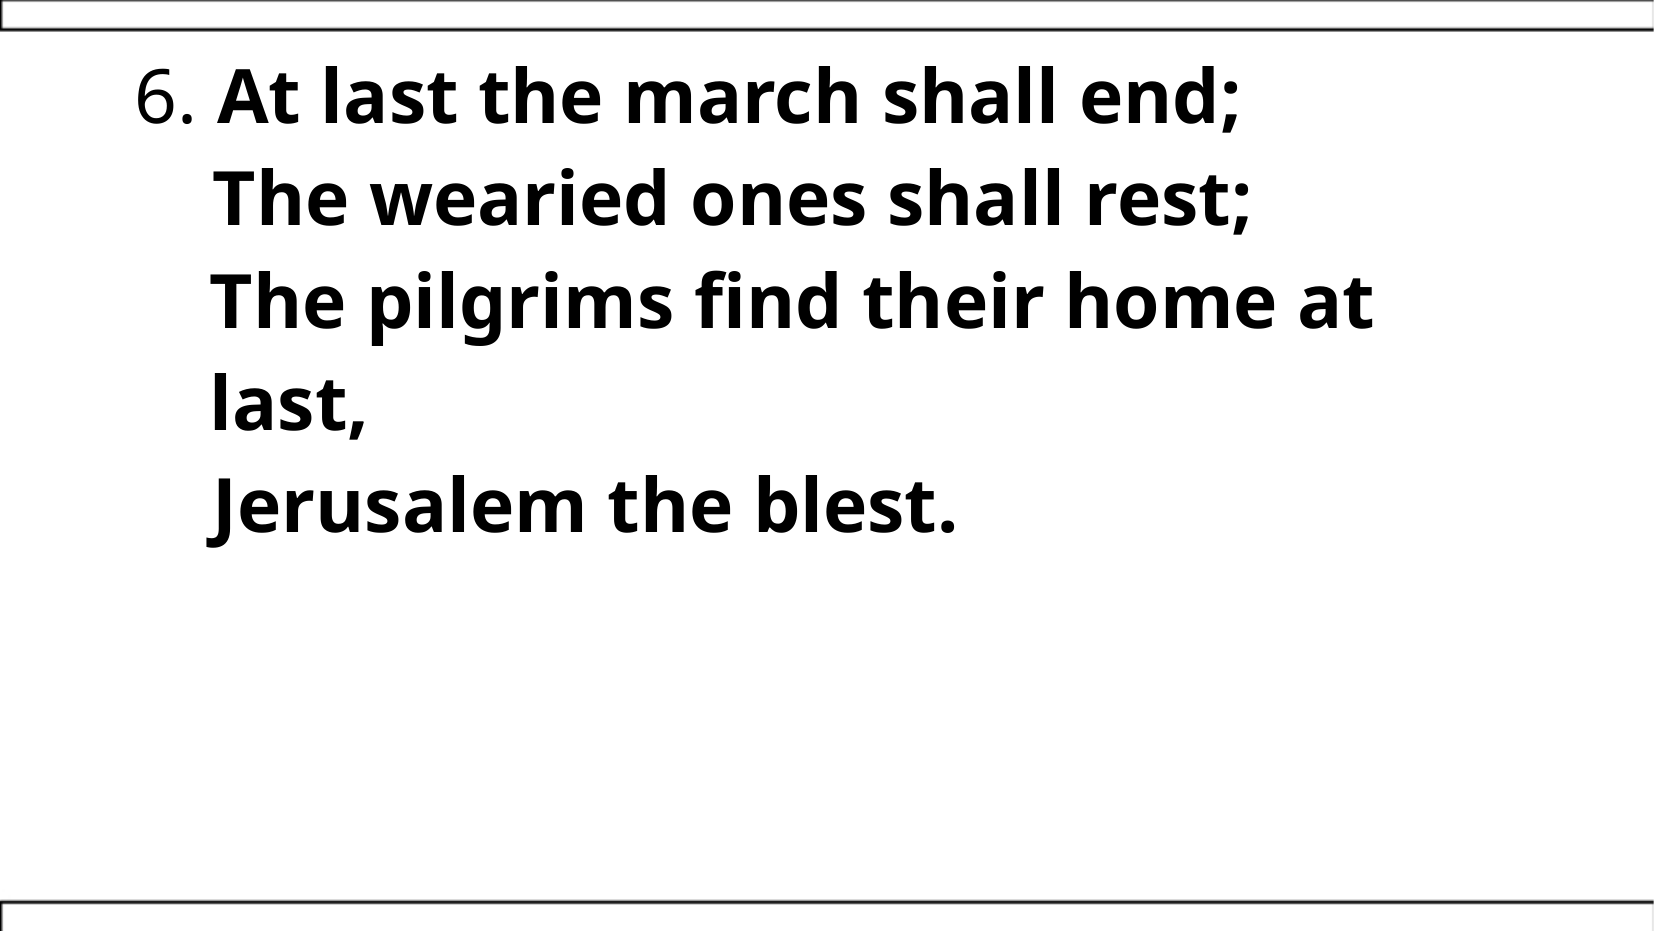

6. At last the march shall end;
 The wearied ones shall rest;
The pilgrims find their home at last,
 Jerusalem the blest.